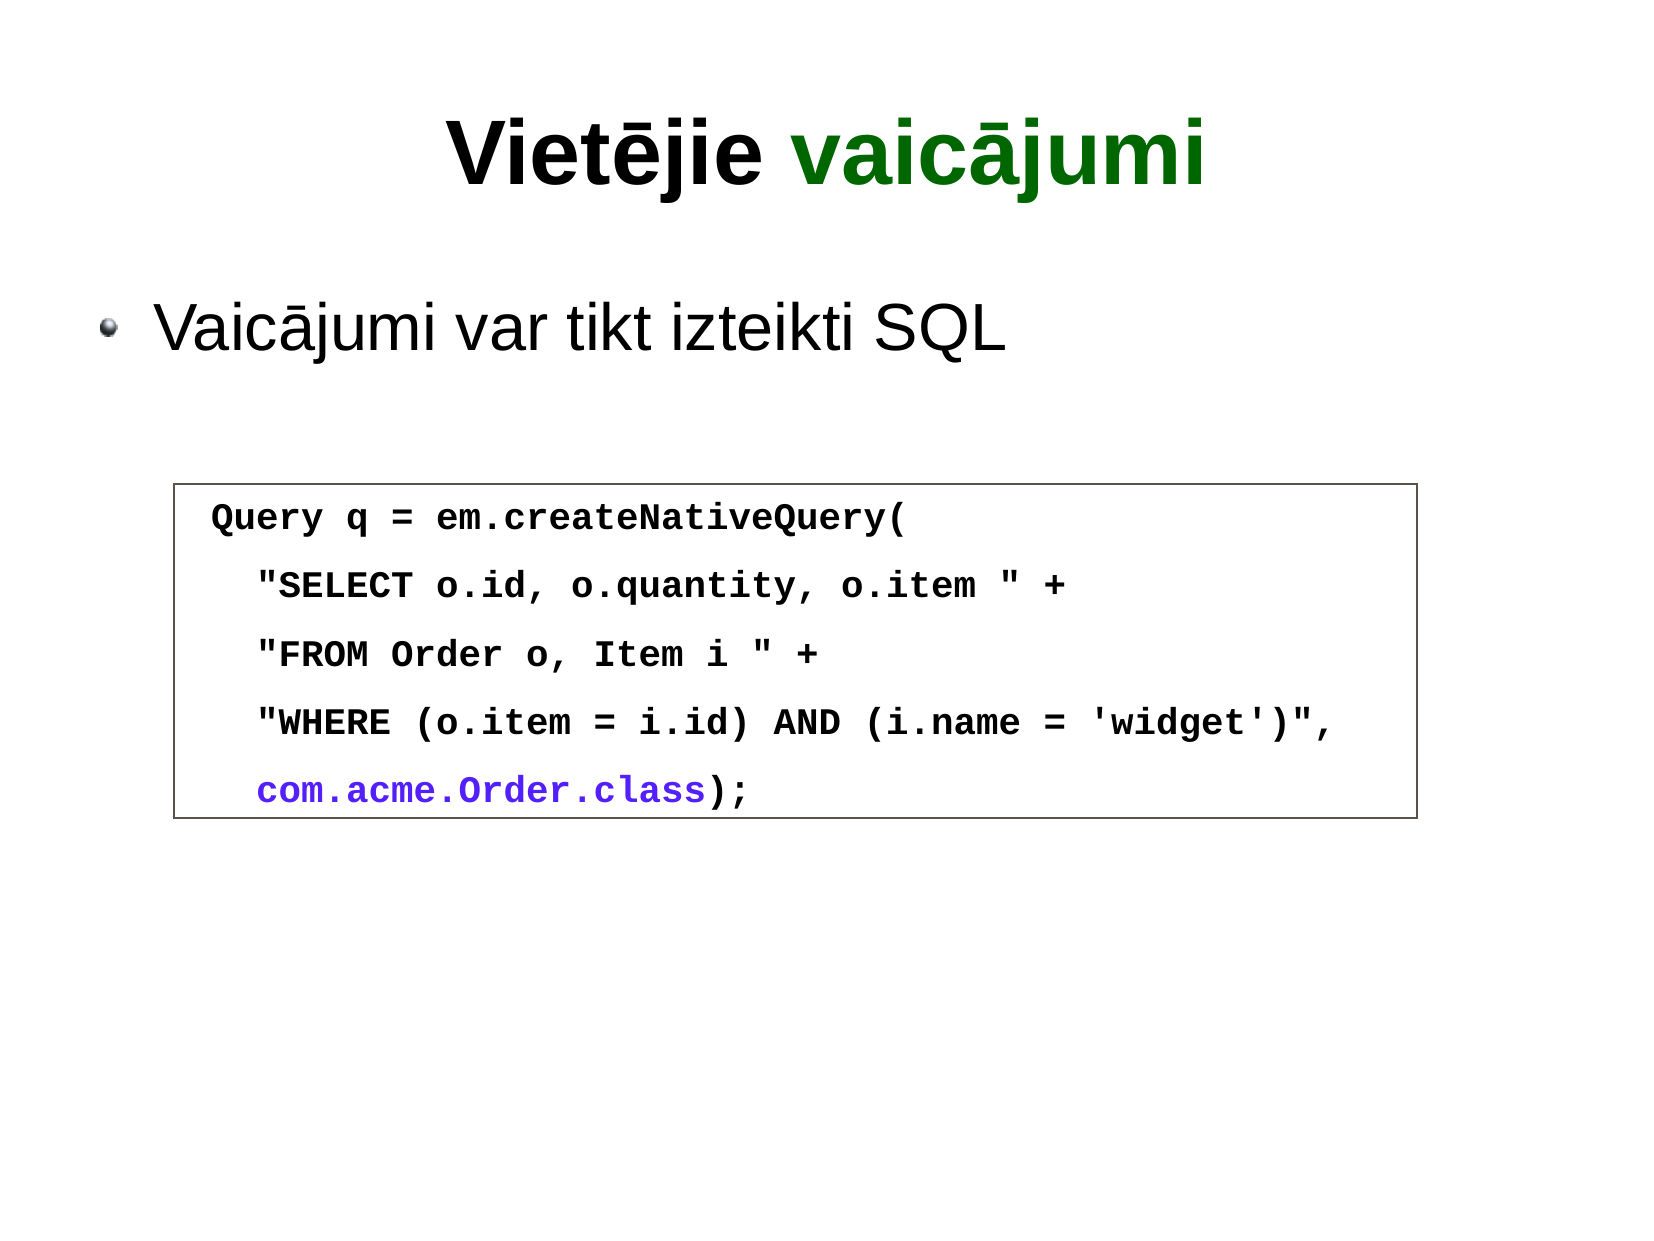

# Vietējie vaicājumi
Vaicājumi var tikt izteikti SQL
 Query q = em.createNativeQuery(
 "SELECT o.id, o.quantity, o.item " +
 "FROM Order o, Item i " +
 "WHERE (o.item = i.id) AND (i.name = 'widget')",
 com.acme.Order.class);